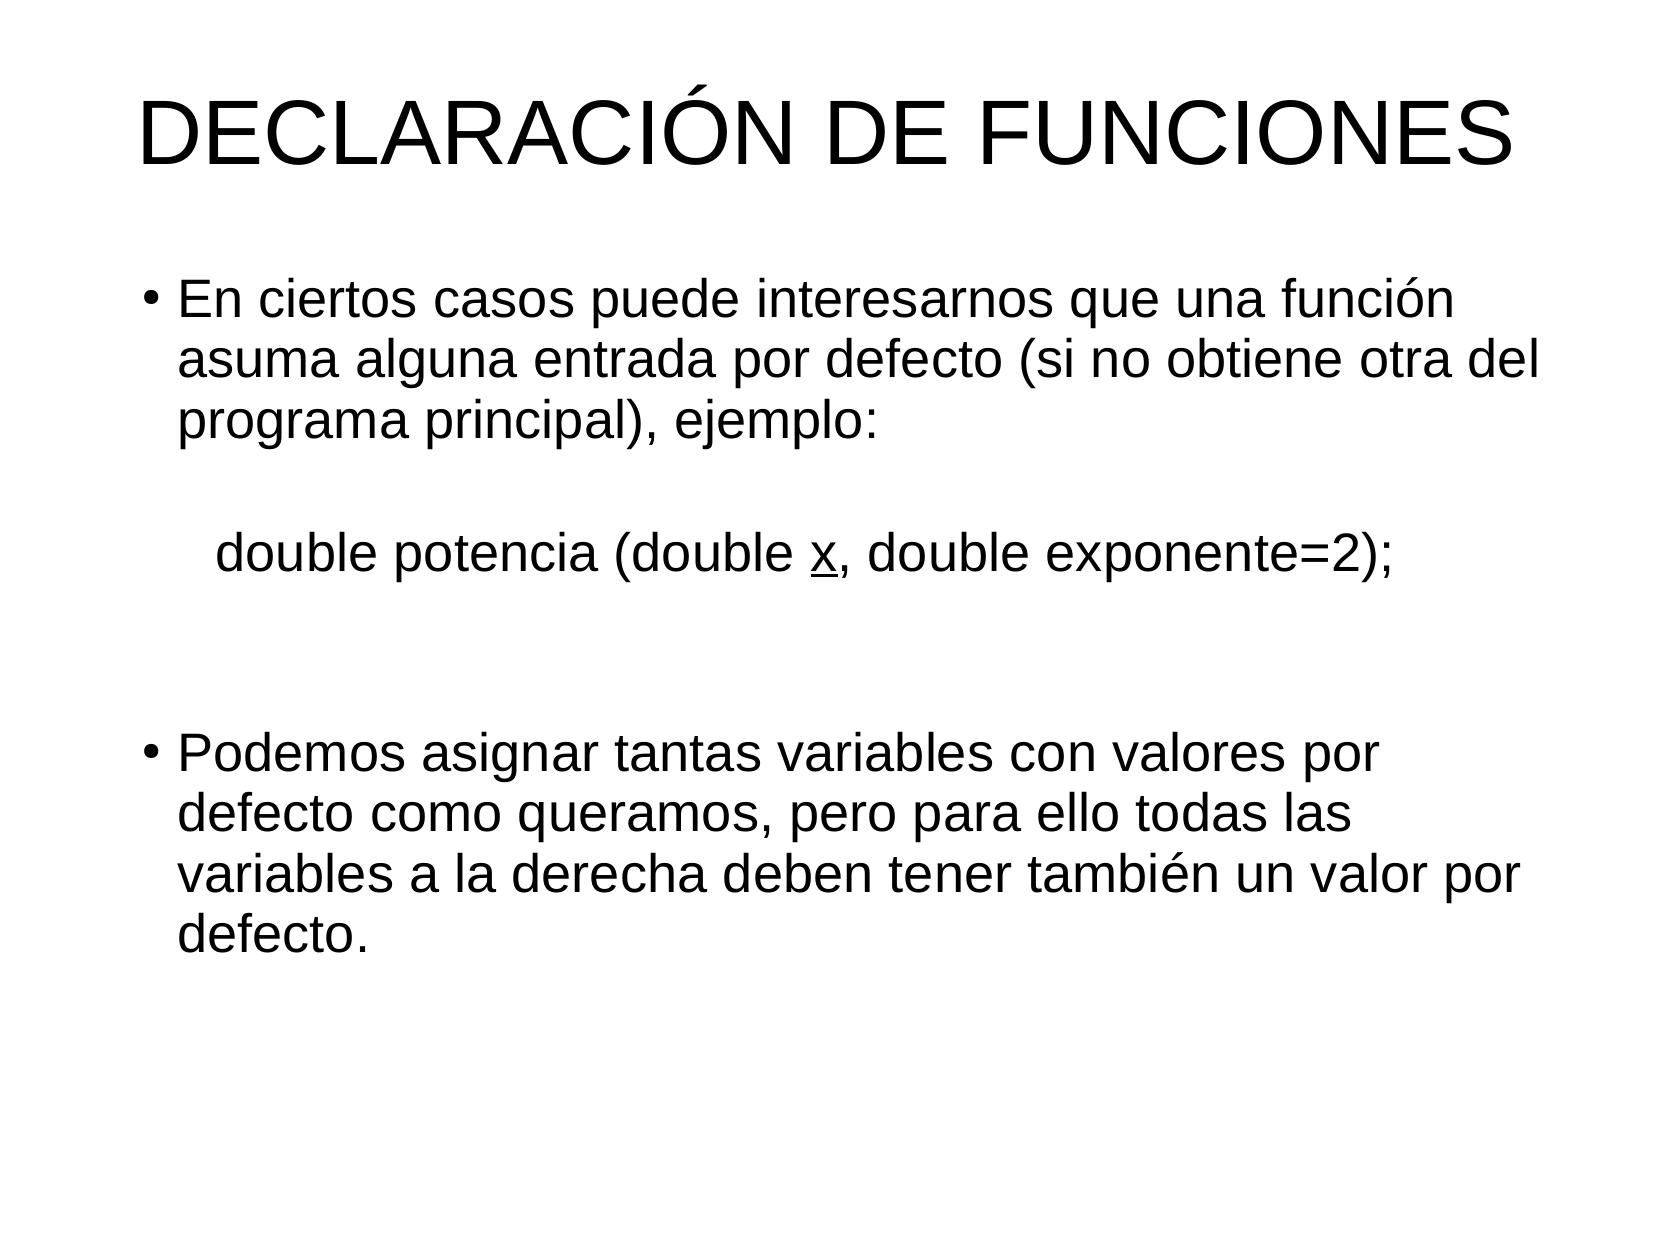

# DECLARACIÓN DE FUNCIONES
En ciertos casos puede interesarnos que una función asuma alguna entrada por defecto (si no obtiene otra del programa principal), ejemplo:
	double potencia (double x, double exponente=2);
Podemos asignar tantas variables con valores por defecto como queramos, pero para ello todas las variables a la derecha deben tener también un valor por defecto.